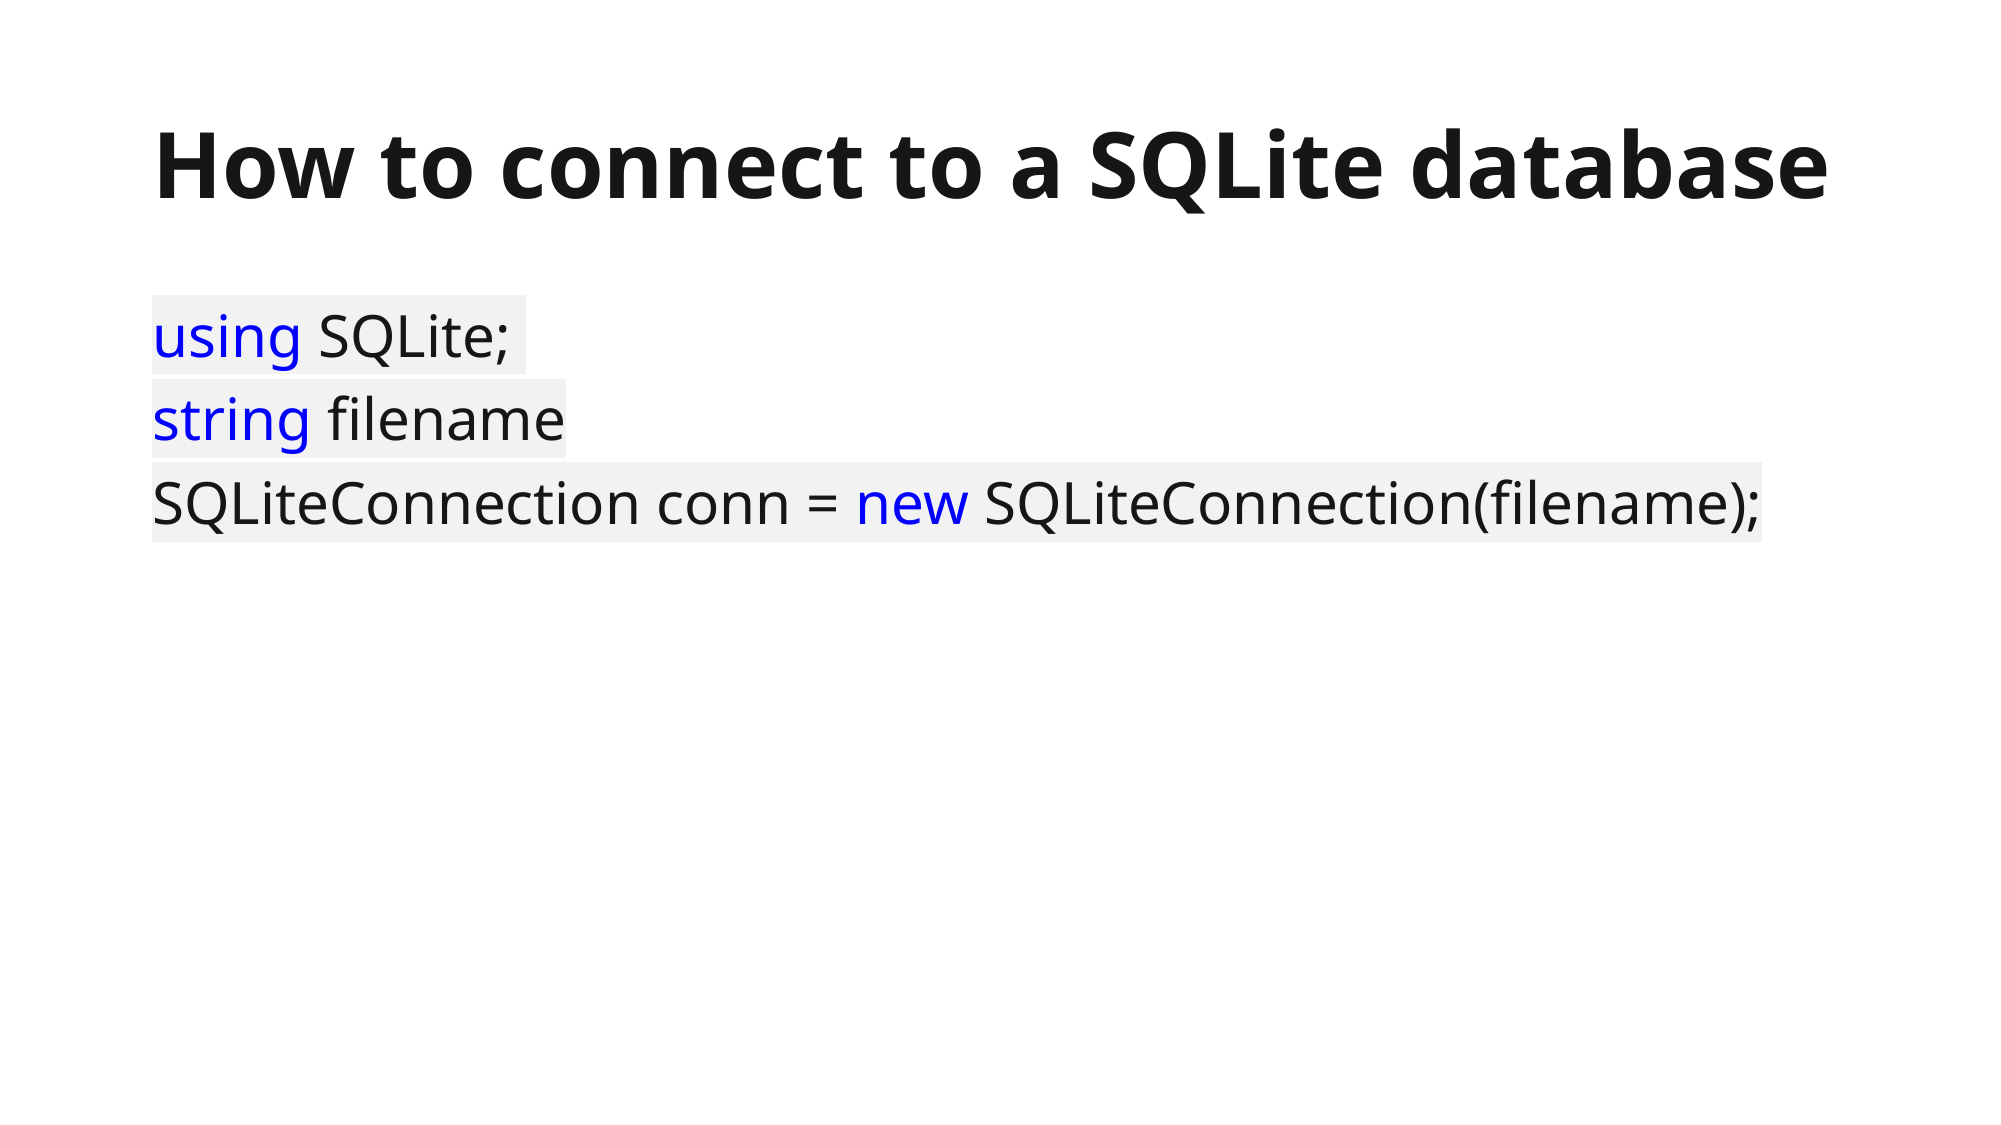

# How to connect to a SQLite database
using SQLite;
string filename
SQLiteConnection conn = new SQLiteConnection(filename);